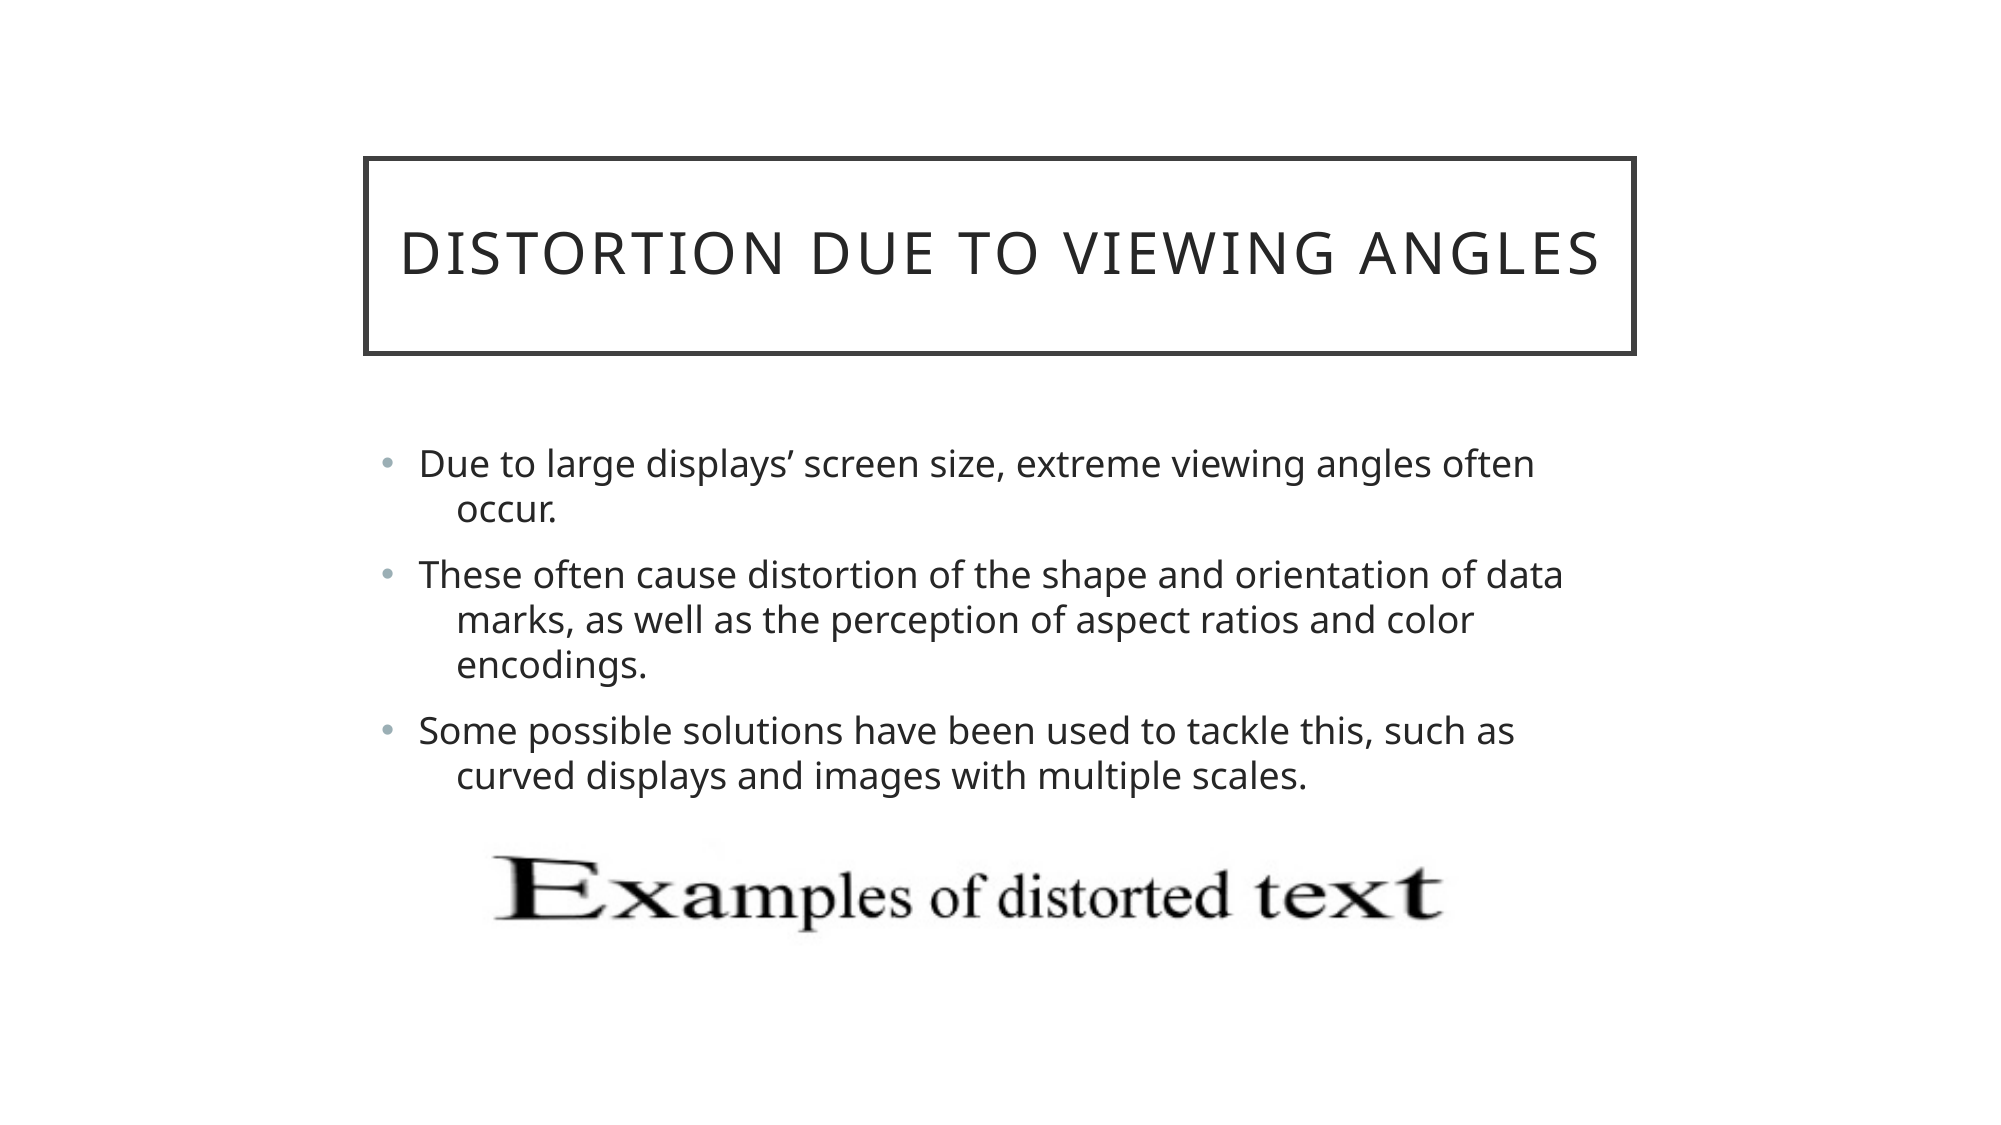

# Distortion due to viewing angles
Due to large displays’ screen size, extreme viewing angles often occur.
These often cause distortion of the shape and orientation of data marks, as well as the perception of aspect ratios and color encodings.
Some possible solutions have been used to tackle this, such as curved displays and images with multiple scales.